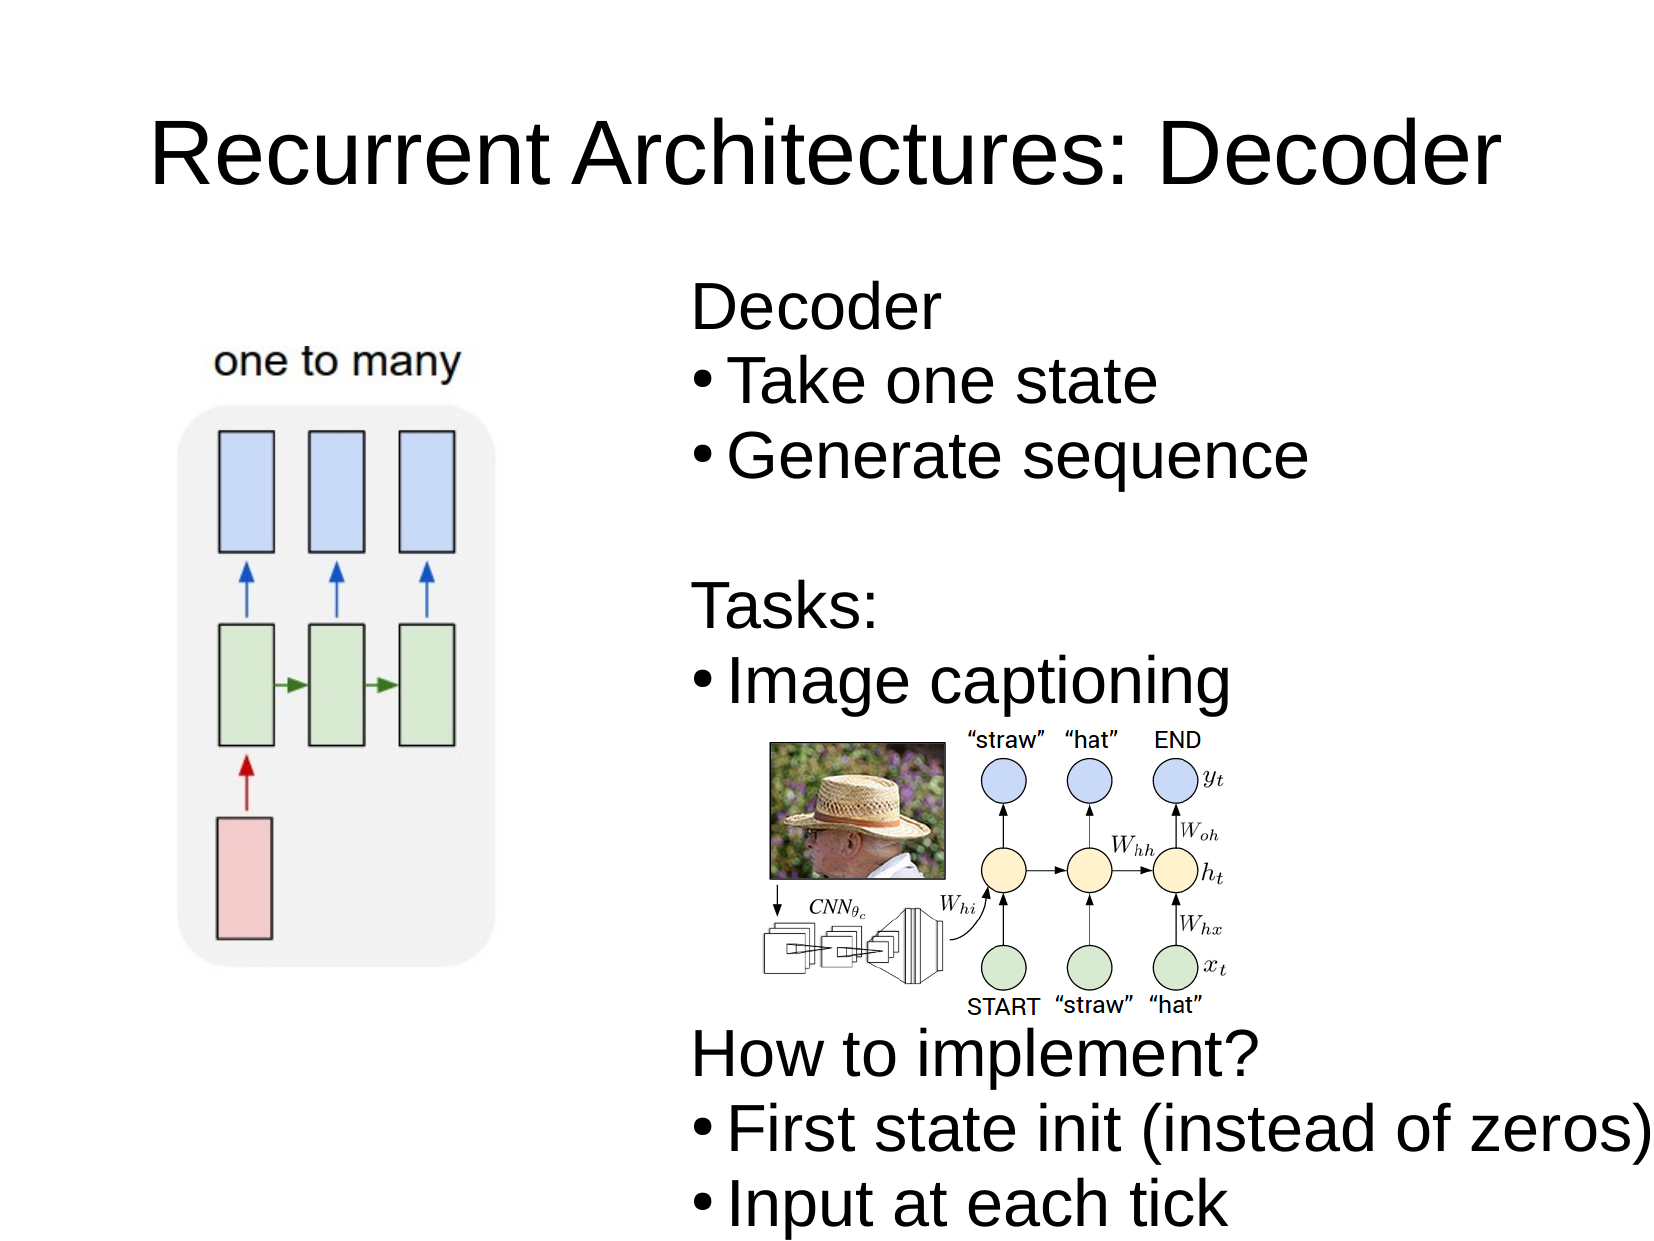

# Recurrent Architectures: Decoder
Decoder
Take one state
Generate sequence
Tasks:
Image captioning
How to implement?
First state init (instead of zeros)
Input at each tick